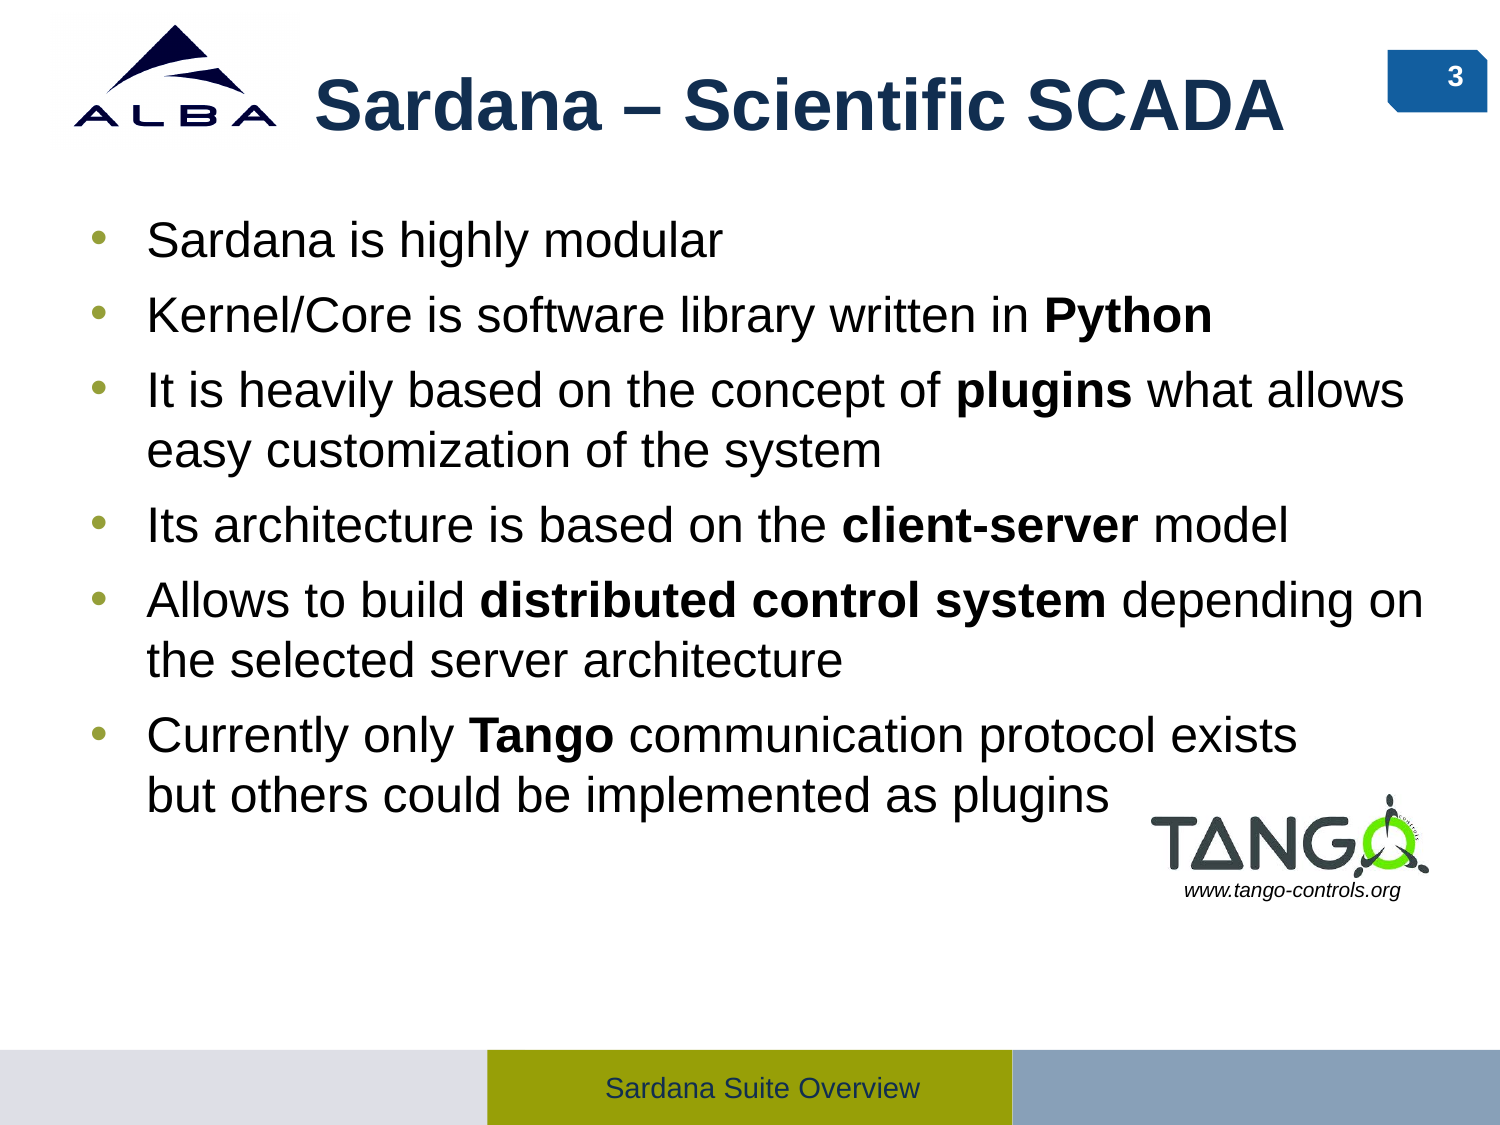

# Sardana – Scientific SCADA
Sardana is highly modular
Kernel/Core is software library written in Python
It is heavily based on the concept of plugins what allows easy customization of the system
Its architecture is based on the client-server model
Allows to build distributed control system depending on
the selected server architecture
Currently only Tango communication protocol exists
but others could be implemented as plugins
www.tango-controls.org